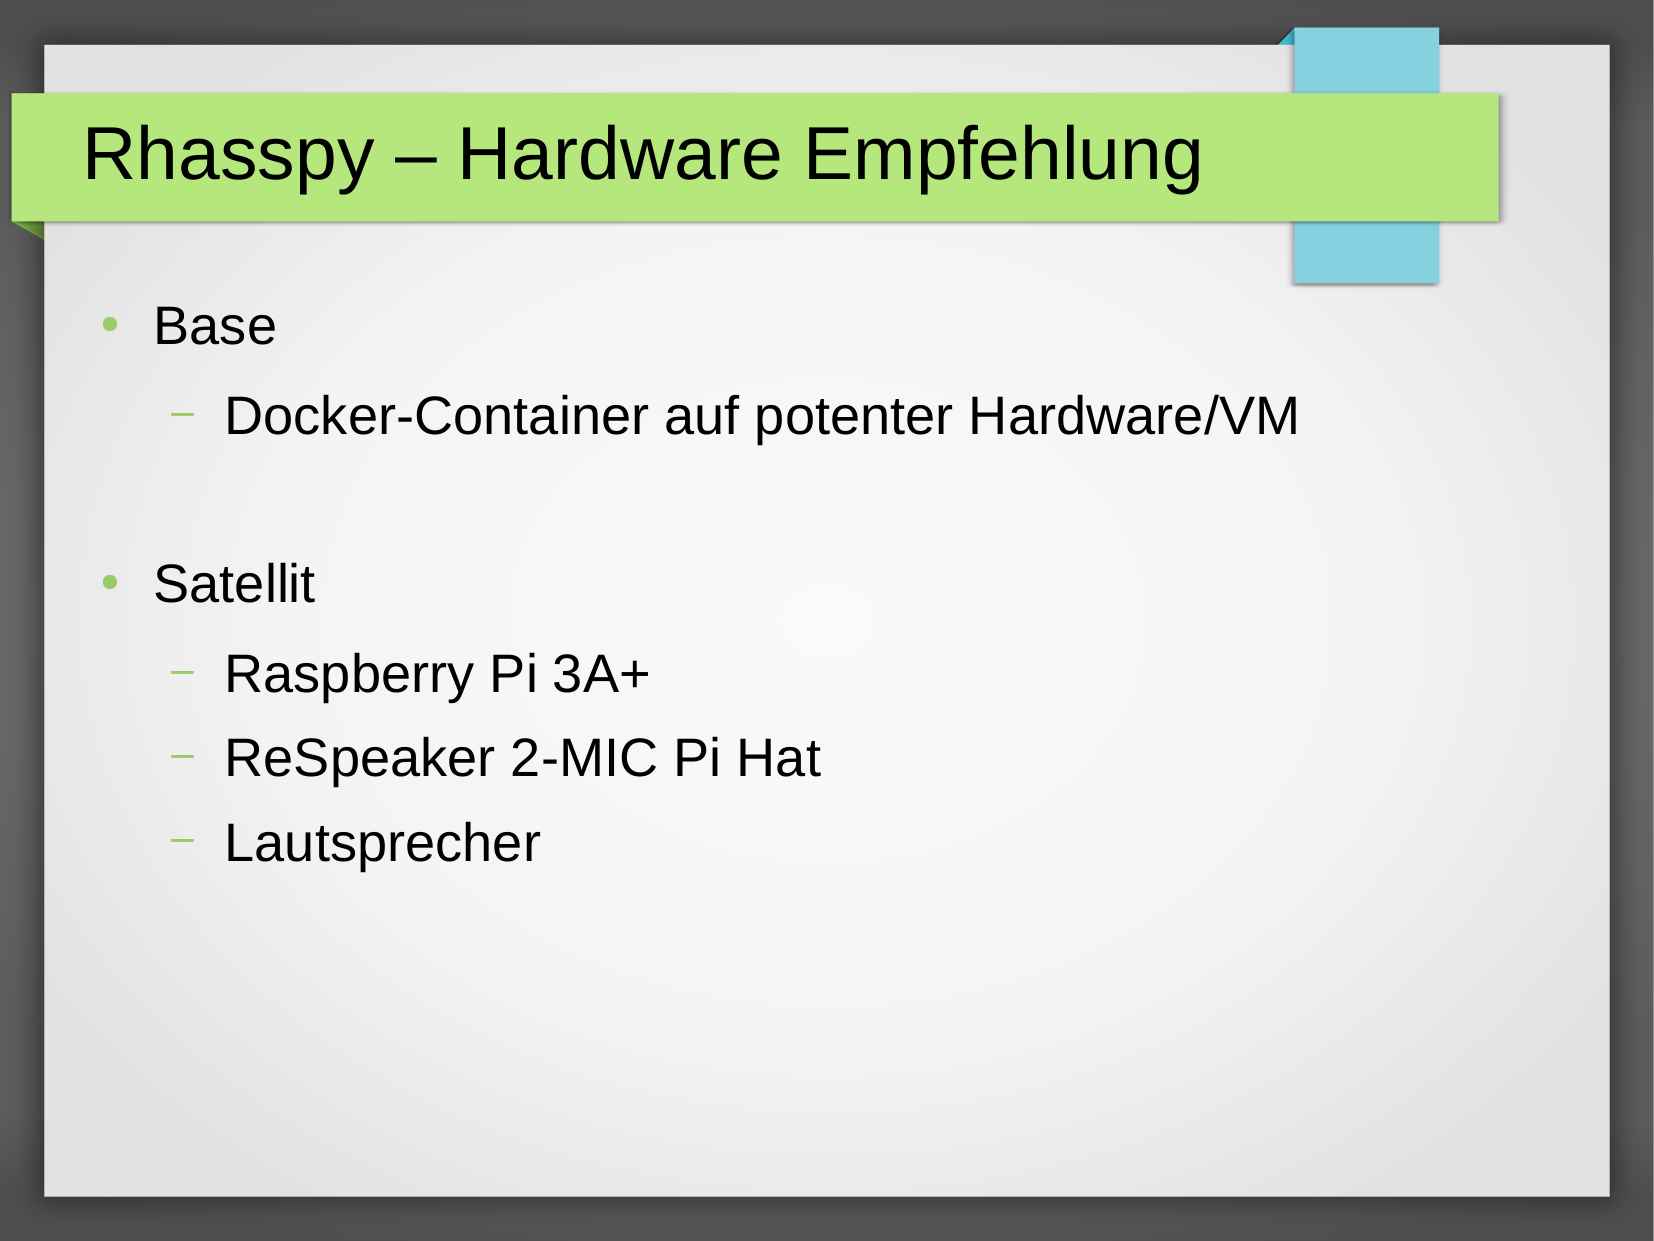

# Rhasspy – Hardware Empfehlung
Base
Docker-Container auf potenter Hardware/VM
Satellit
Raspberry Pi 3A+
ReSpeaker 2-MIC Pi Hat
Lautsprecher